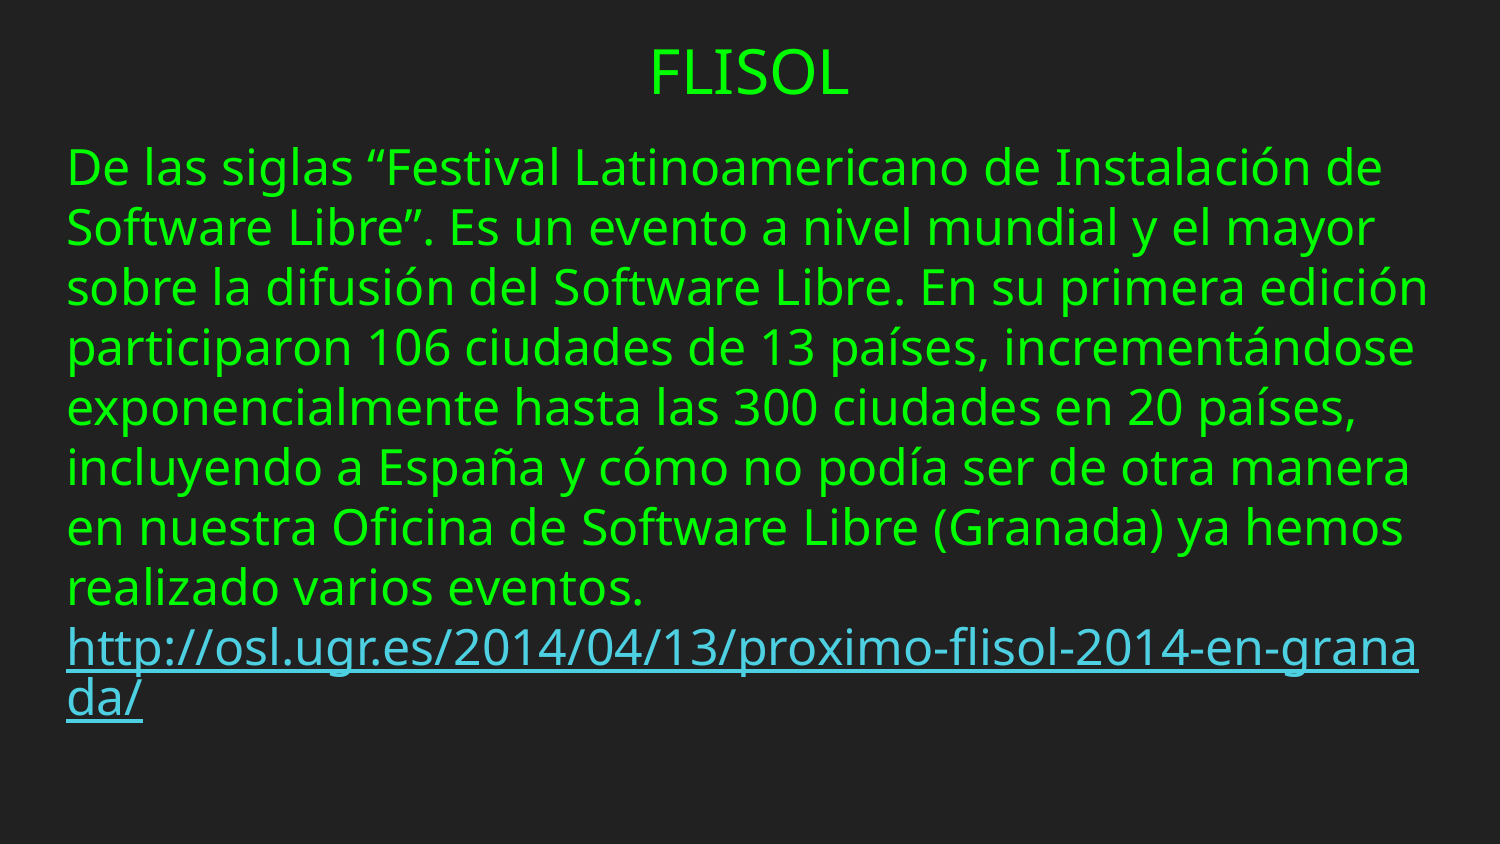

# FLISOL
De las siglas “Festival Latinoamericano de Instalación de Software Libre”. Es un evento a nivel mundial y el mayor sobre la difusión del Software Libre. En su primera edición participaron 106 ciudades de 13 países, incrementándose exponencialmente hasta las 300 ciudades en 20 países, incluyendo a España y cómo no podía ser de otra manera en nuestra Oficina de Software Libre (Granada) ya hemos realizado varios eventos. http://osl.ugr.es/2014/04/13/proximo-flisol-2014-en-granada/